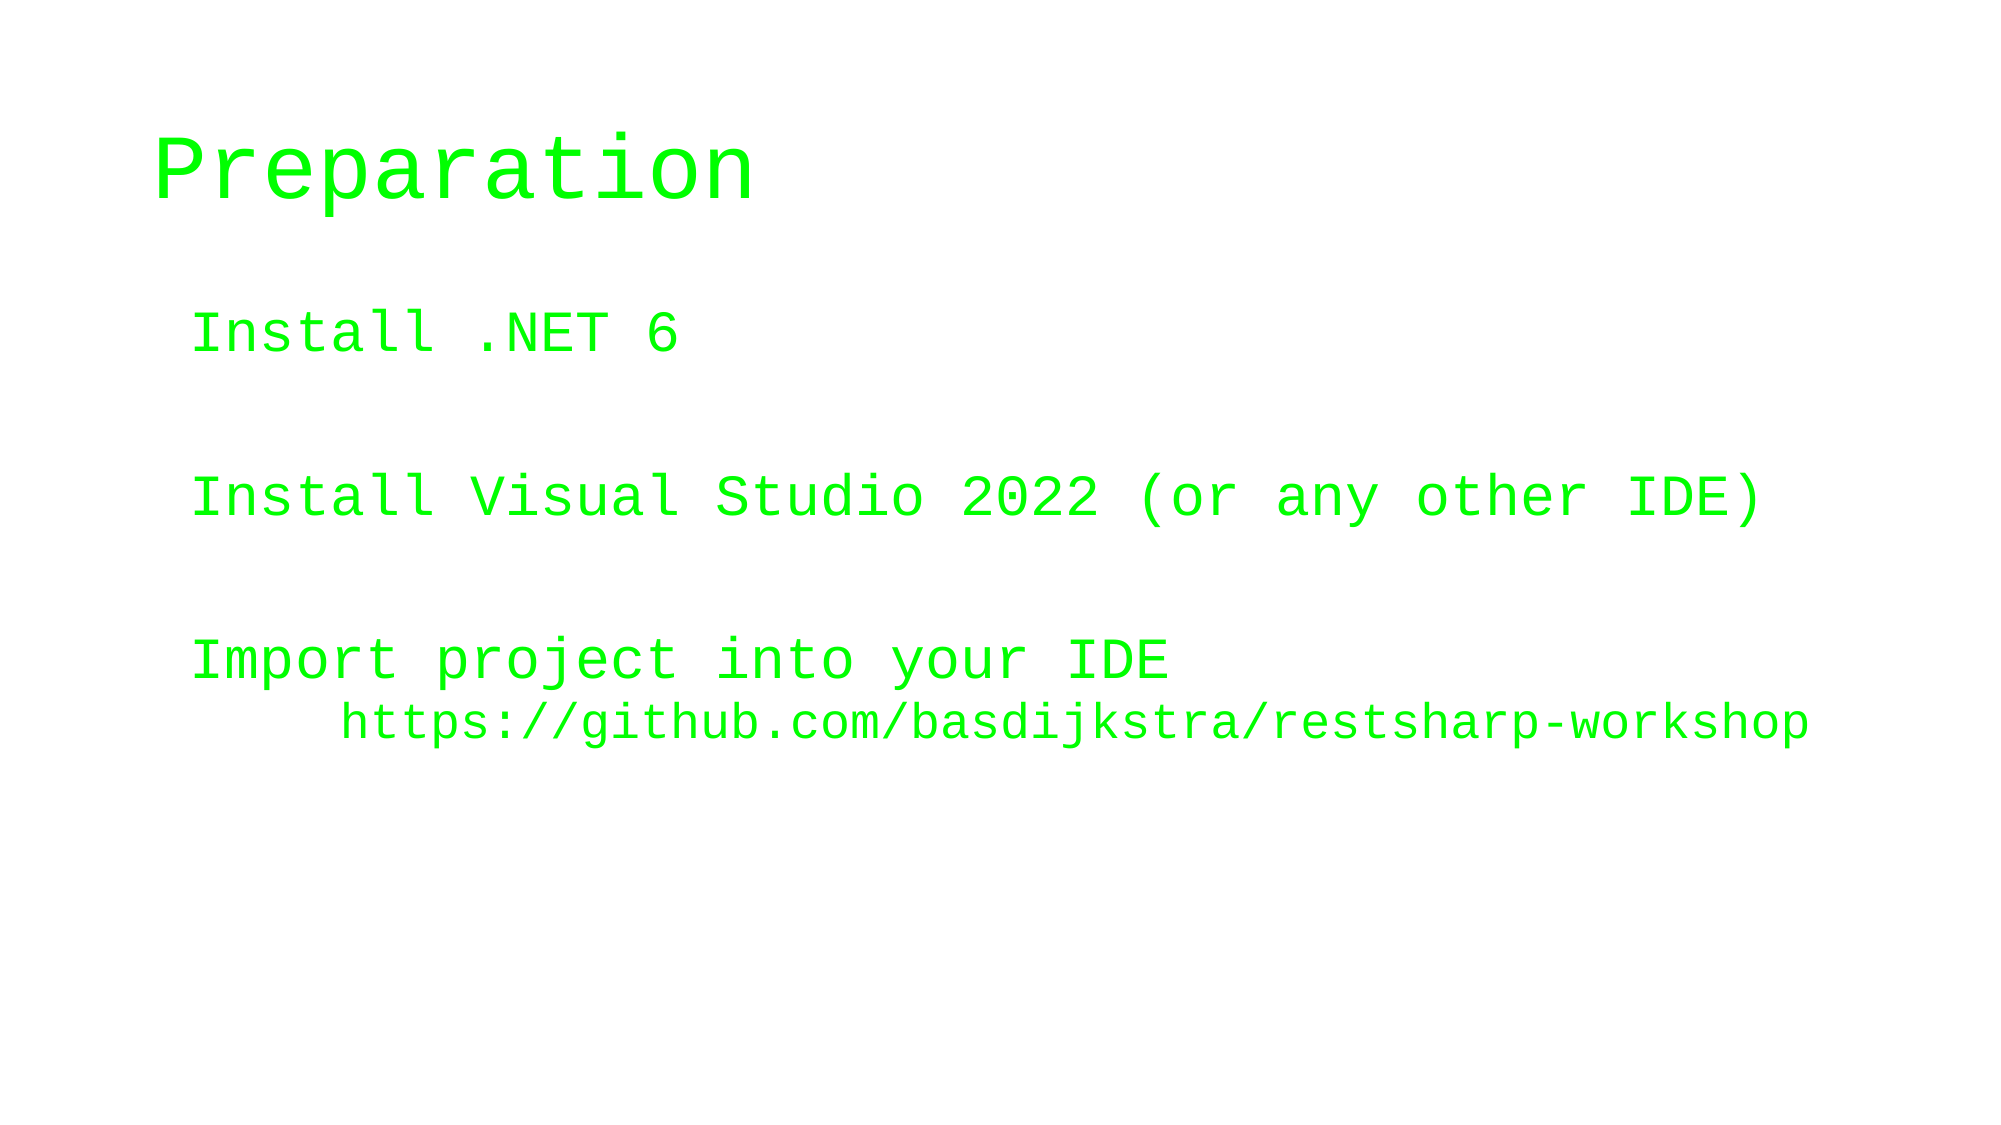

# Preparation
Install .NET 6
Install Visual Studio 2022 (or any other IDE)
Import project into your IDE
https://github.com/basdijkstra/restsharp-workshop